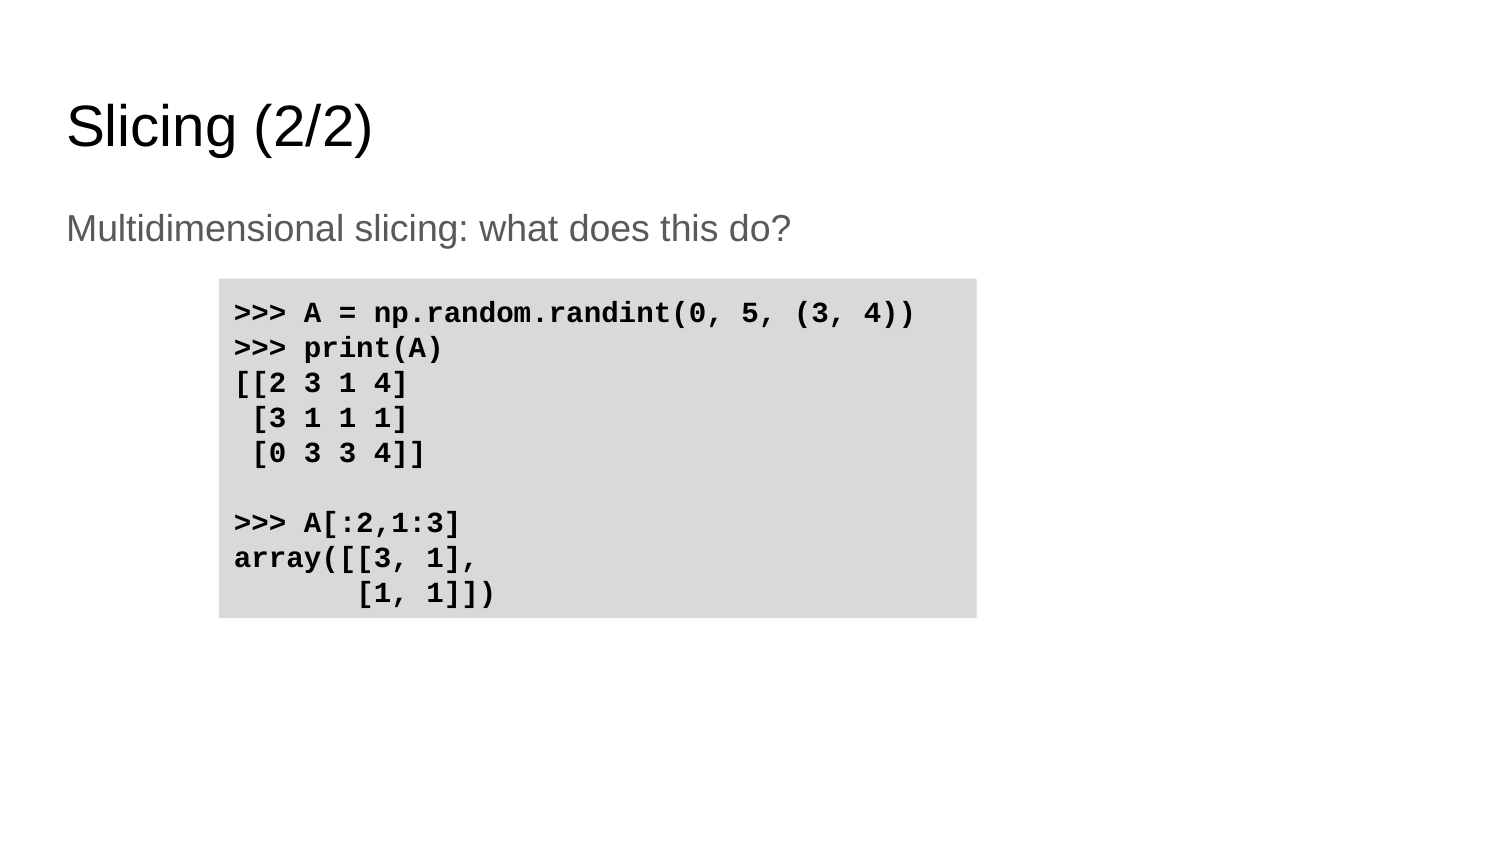

# Slicing (2/2)
Multidimensional slicing: what does this do?
>>> A = np.random.randint(0, 5, (3, 4))
>>> print(A)
[[2 3 1 4]
 [3 1 1 1]
 [0 3 3 4]]
>>> A[:2,1:3]
array([[3, 1],
 [1, 1]])